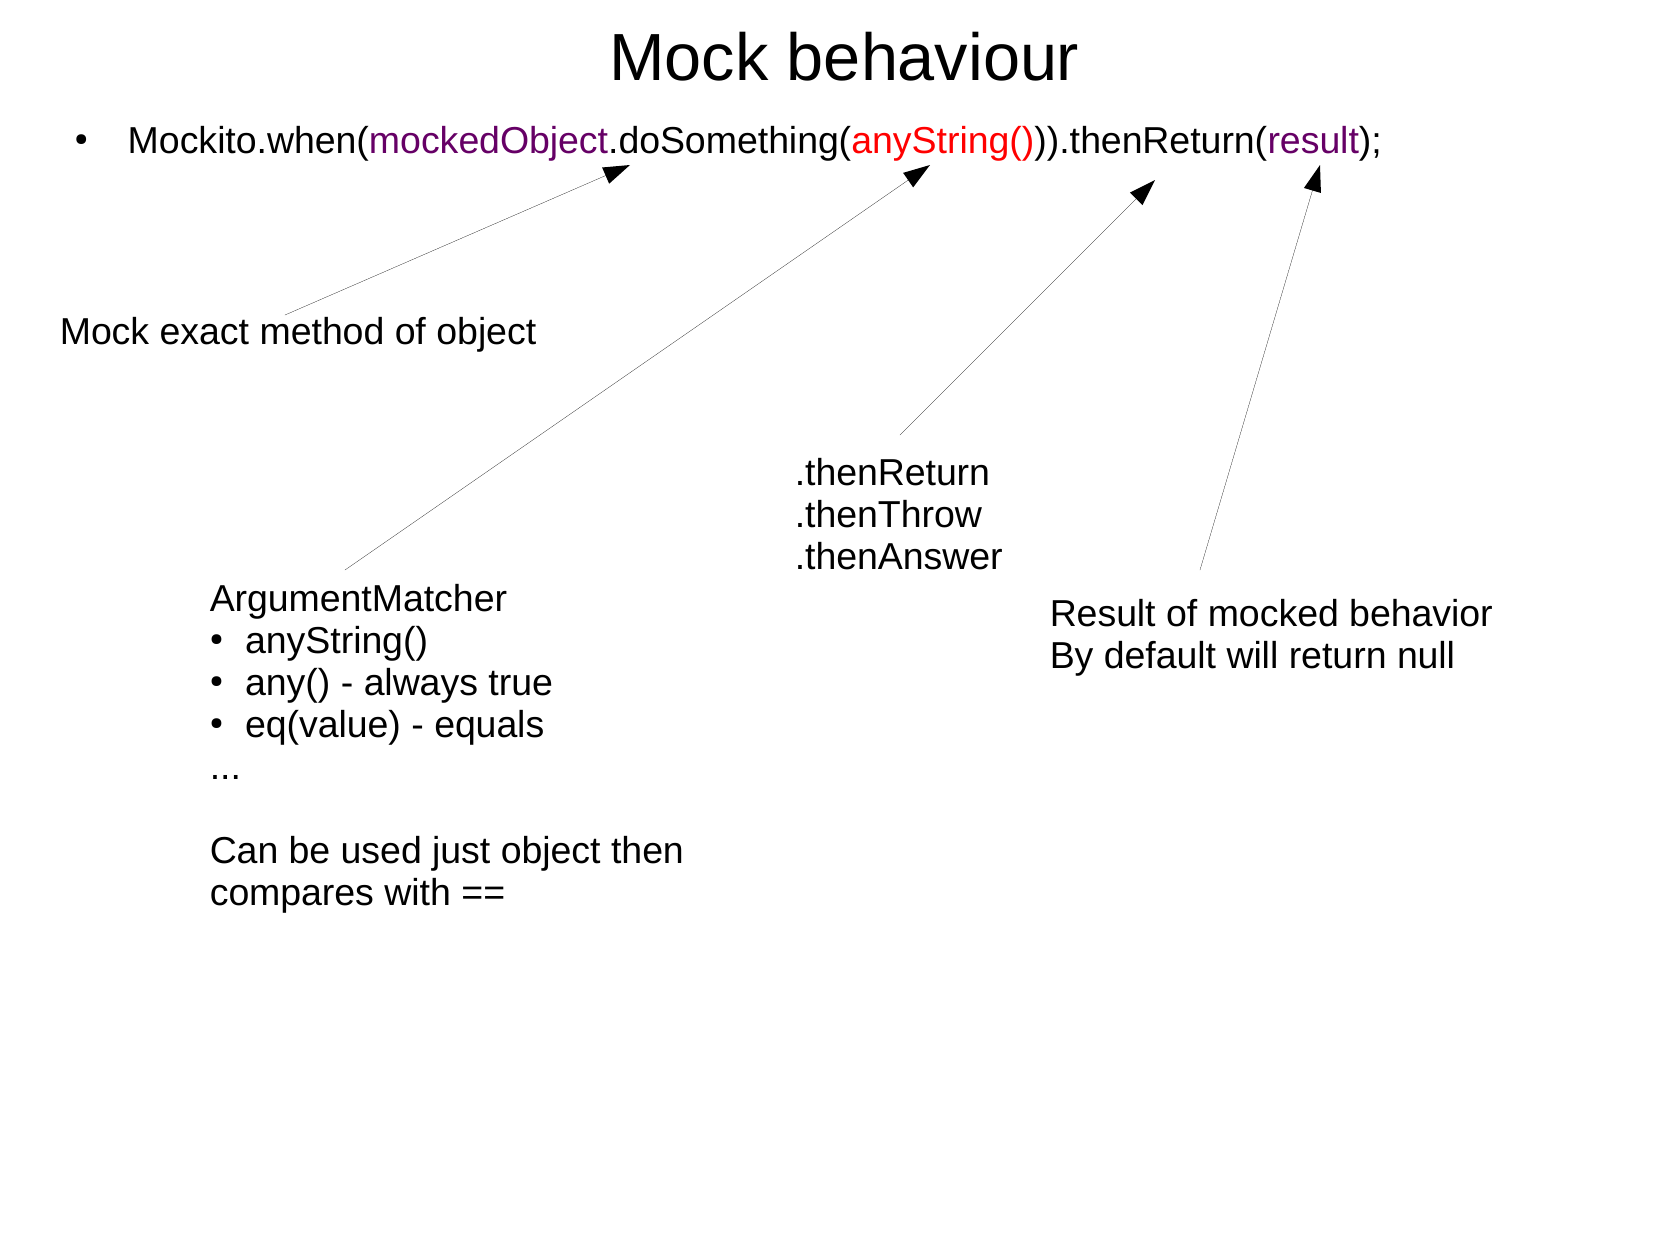

# Mock behaviour
Mockito.when(mockedObject.doSomething(anyString())).thenReturn(result);
Mock exact method of object
.thenReturn
.thenThrow
.thenAnswer
ArgumentMatcher
anyString()
any() - always true
eq(value) - equals
...
Can be used just object then
compares with ==
Result of mocked behavior
By default will return null